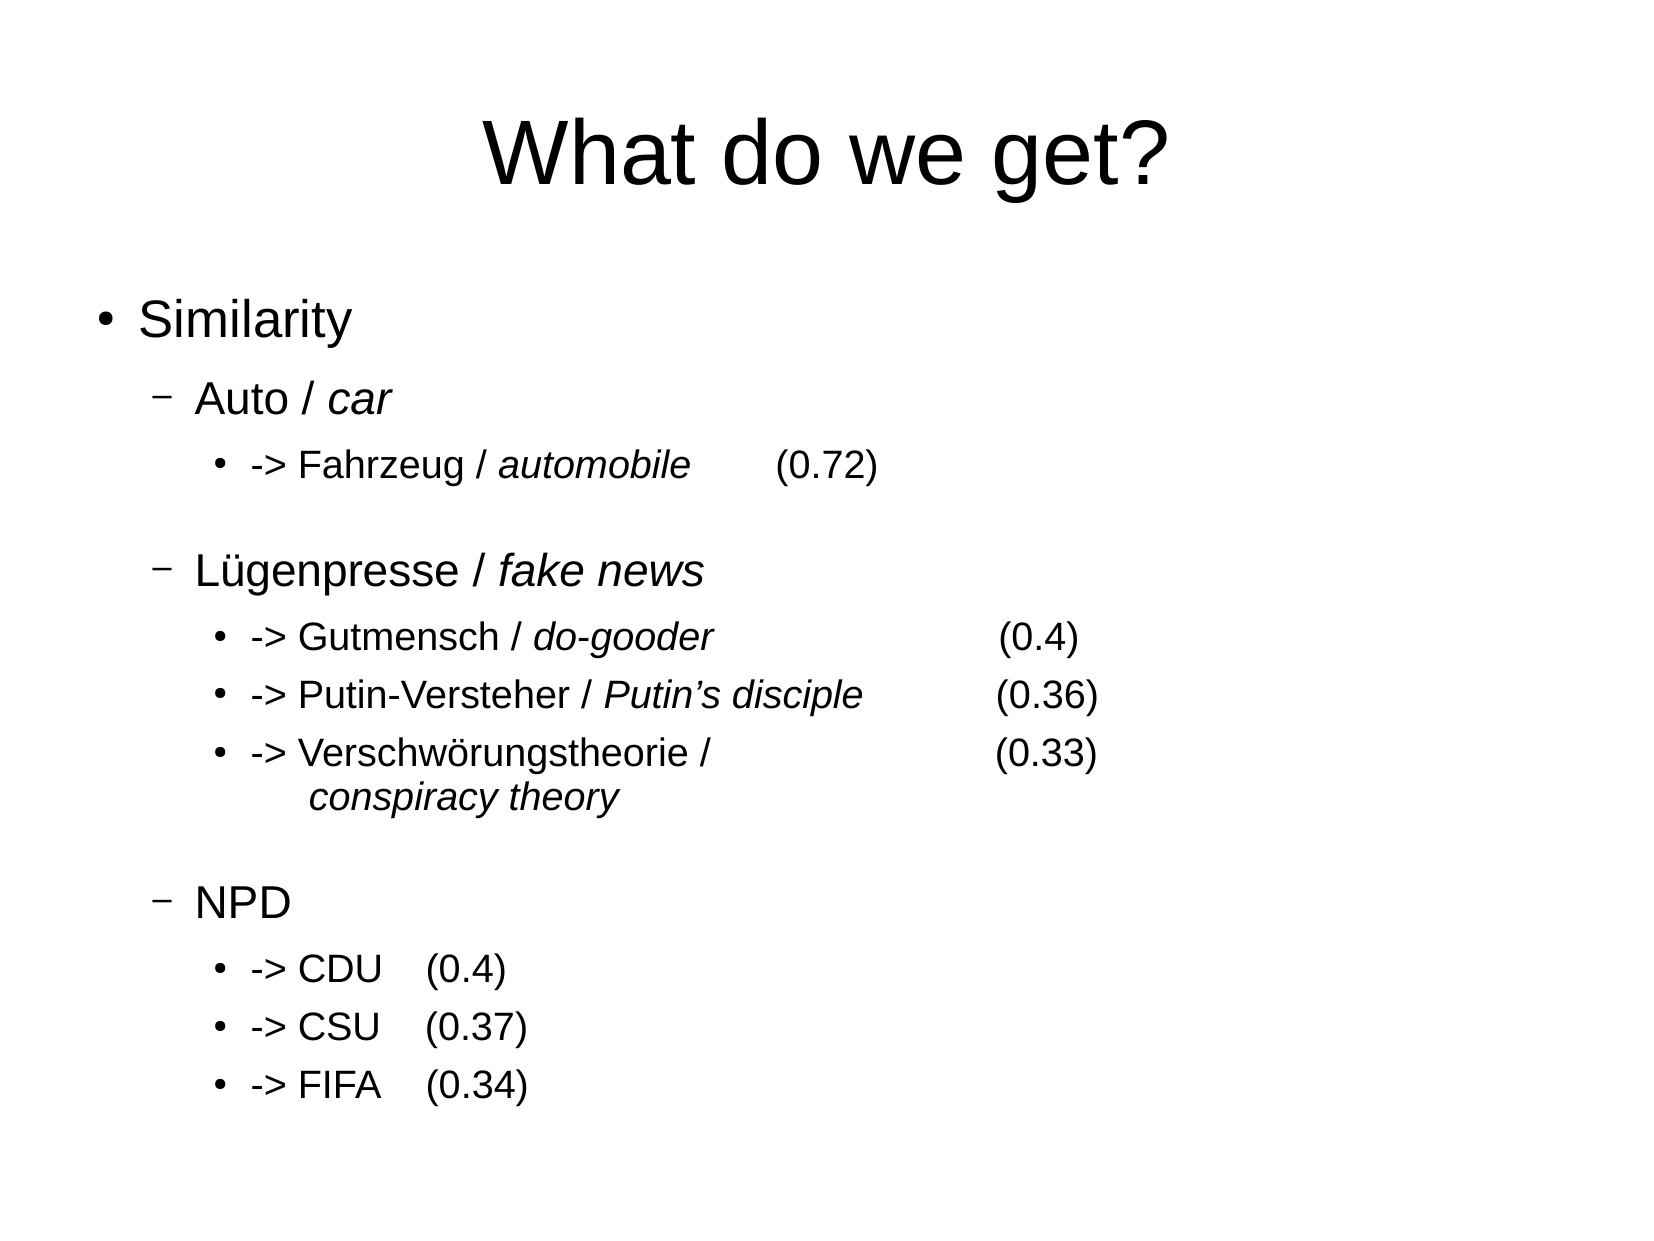

# What do we get?
Similarity
Auto / car
-> Fahrzeug / automobile			(0.72)
Lügenpresse / fake news
-> Gutmensch / do-gooder 		 	 (0.4)
-> Putin-Versteher / Putin’s disciple (0.36)
-> Verschwörungstheorie /		 (0.33)
	conspiracy theory
NPD
-> CDU	(0.4)
-> CSU (0.37)
-> FIFA 	(0.34)
ddd